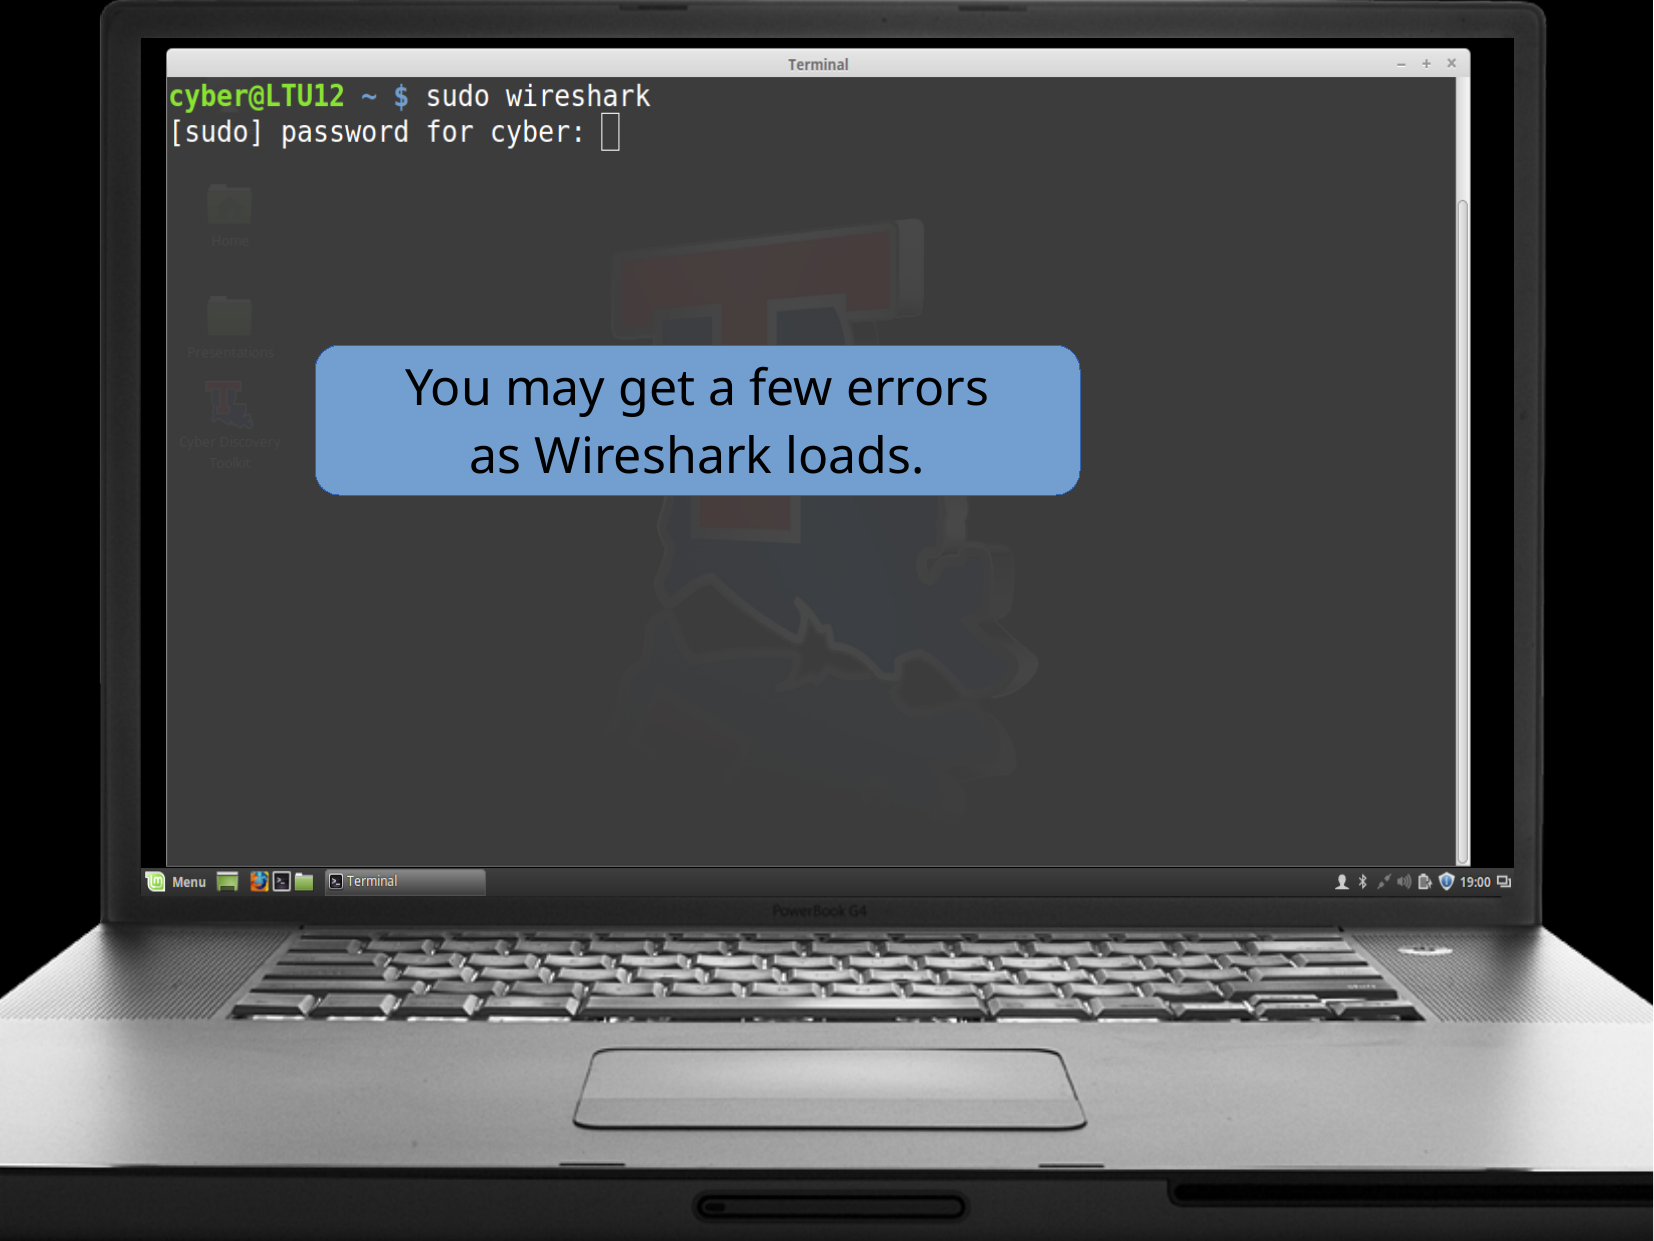

You may get a few errors
as Wireshark loads.